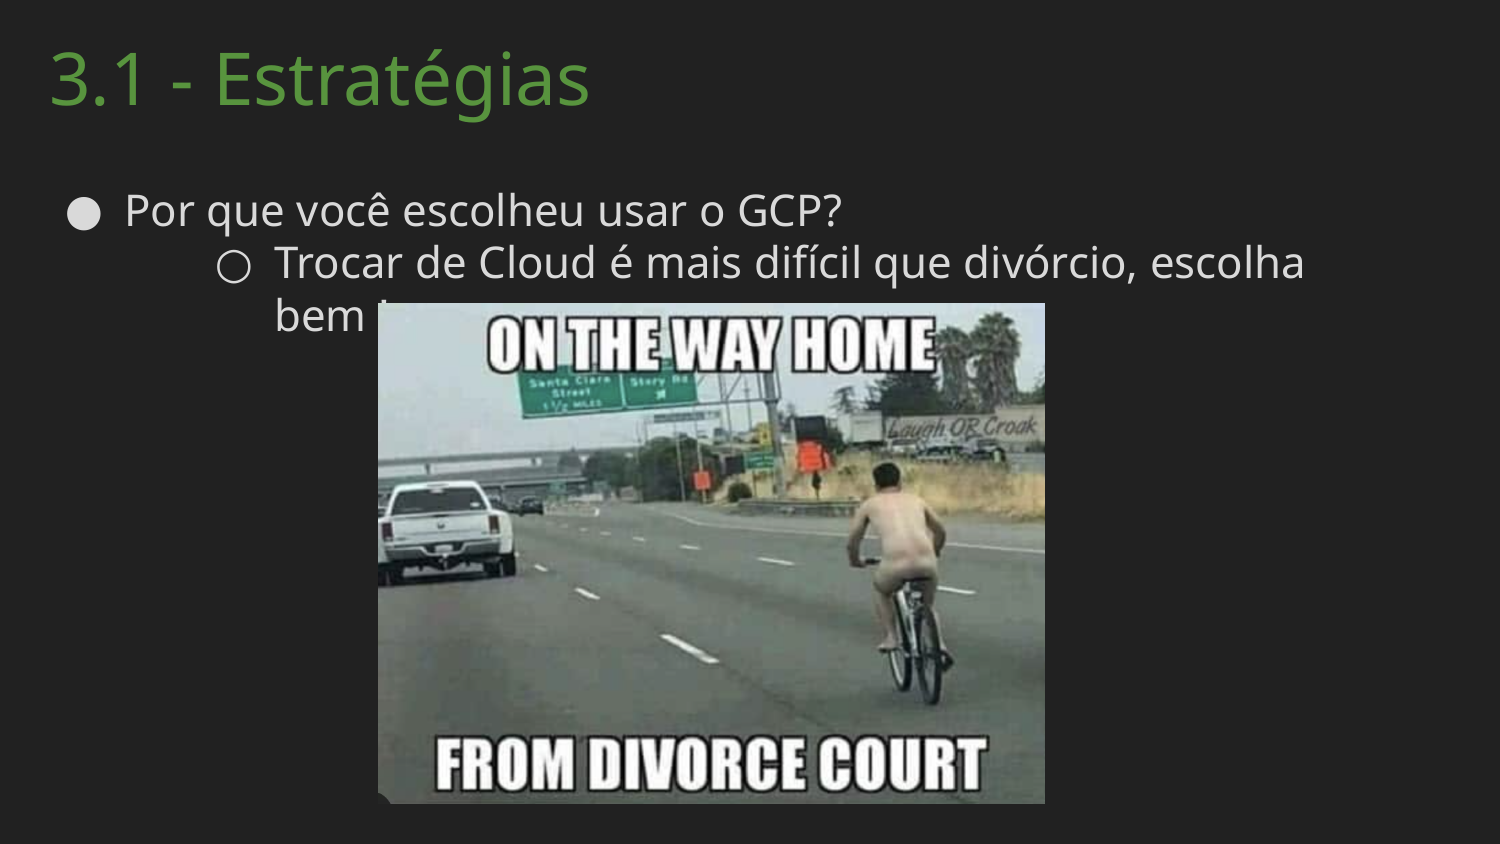

# 3.1 - Estratégias
Por que você escolheu usar o GCP?
Trocar de Cloud é mais difícil que divórcio, escolha bem !